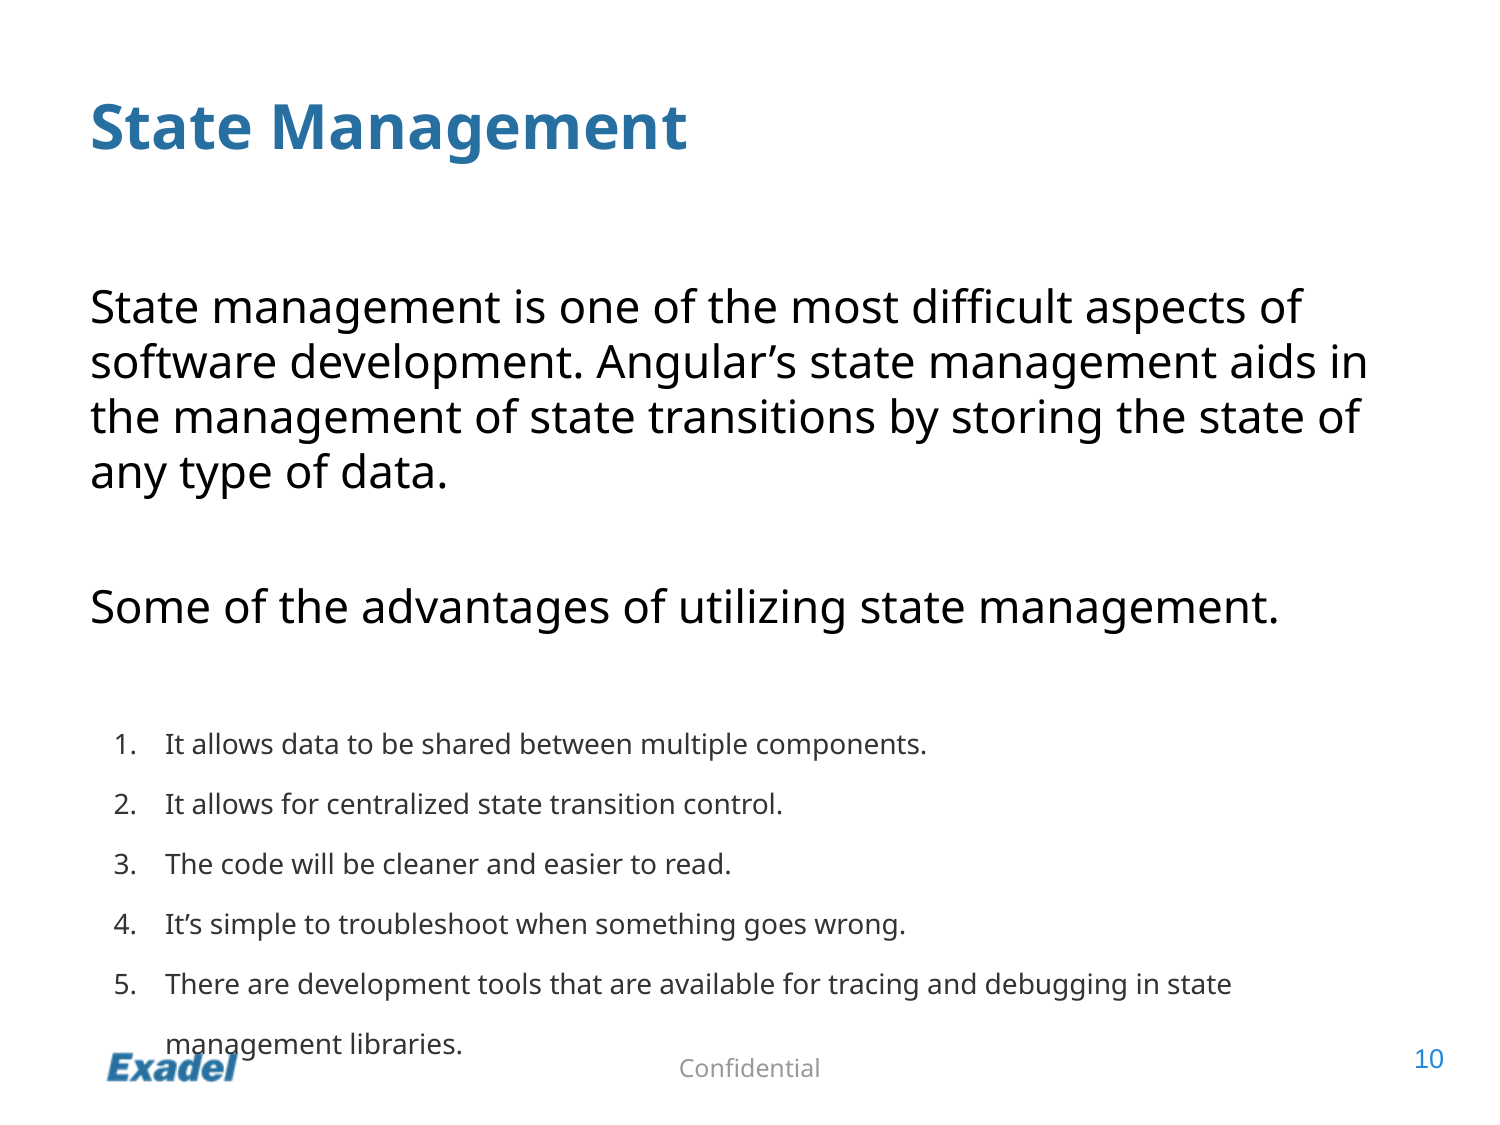

# State Management
State management is one of the most difficult aspects of software development. Angular’s state management aids in the management of state transitions by storing the state of any type of data.
Some of the advantages of utilizing state management.
It allows data to be shared between multiple components.
It allows for centralized state transition control.
The code will be cleaner and easier to read.
It’s simple to troubleshoot when something goes wrong.
There are development tools that are available for tracing and debugging in state management libraries.